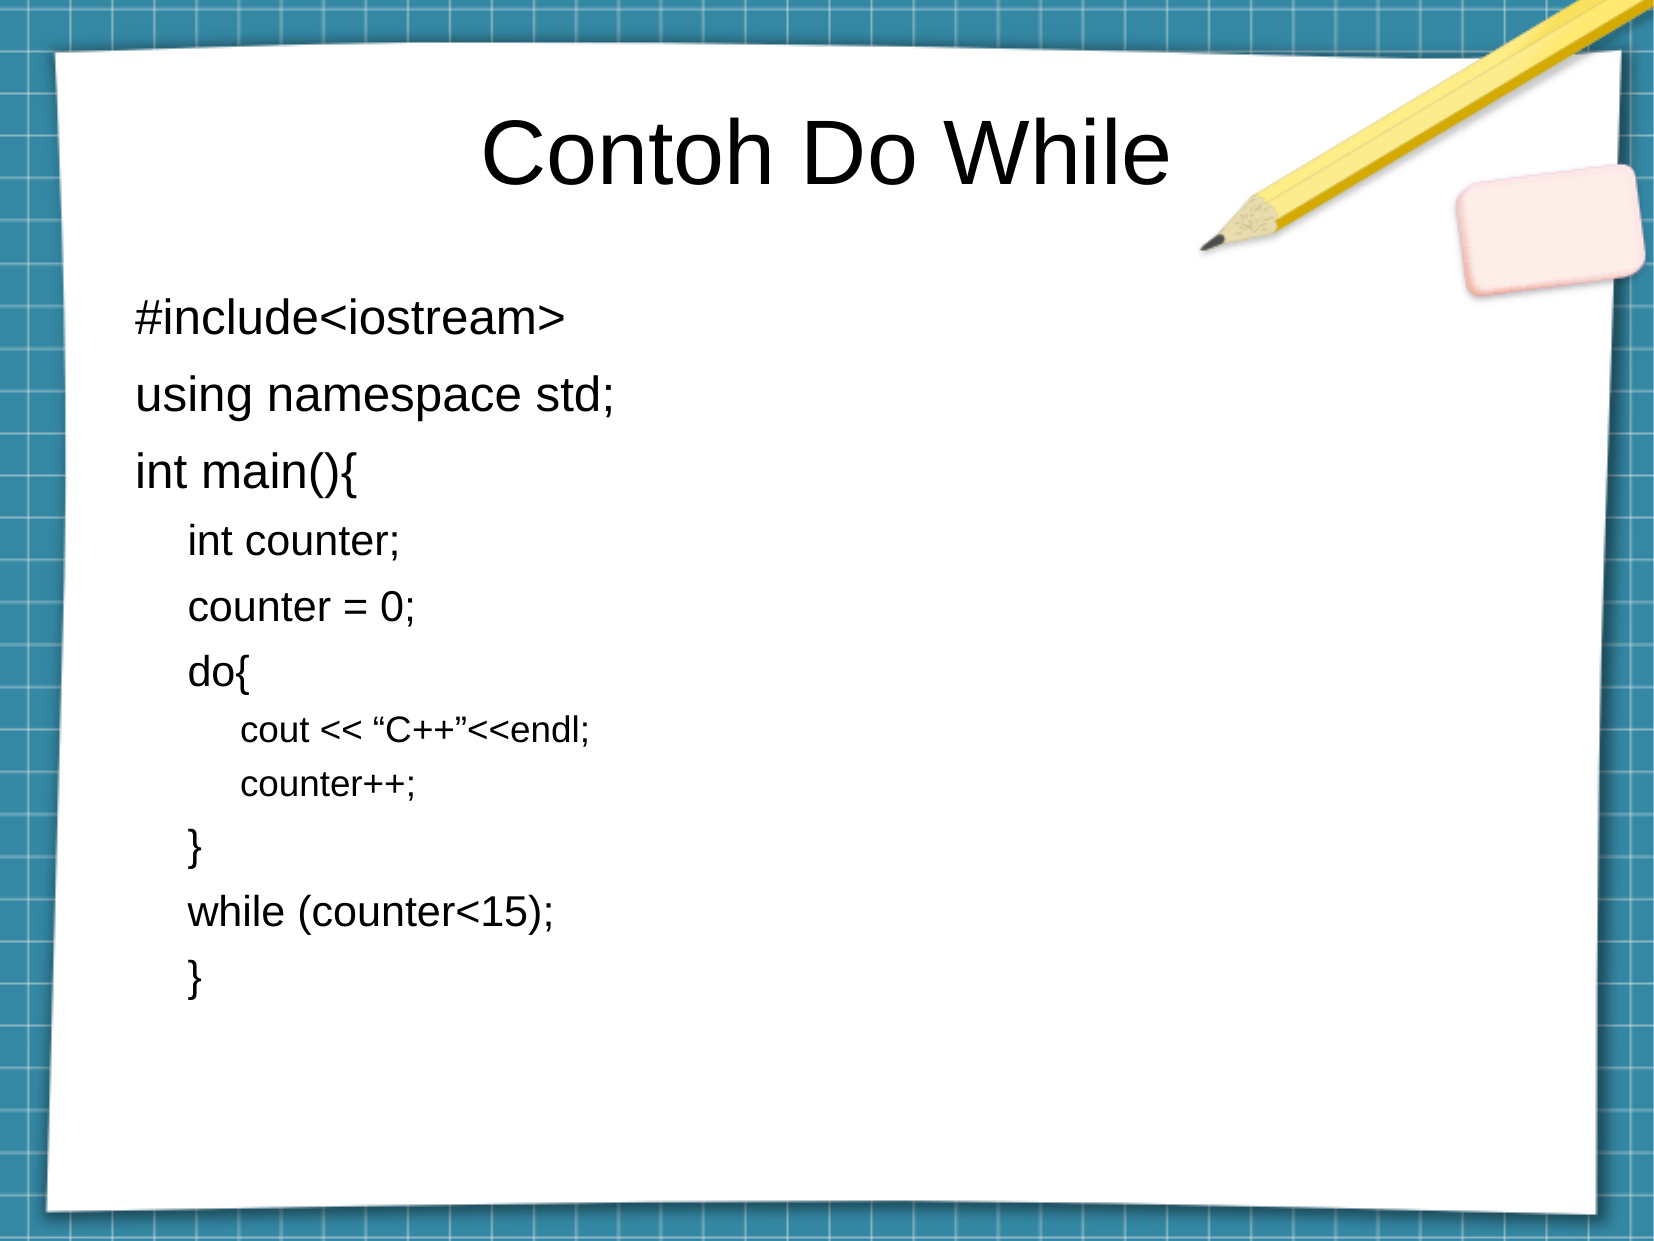

# Contoh Do While
#include<iostream>
using namespace std;
int main(){
int counter;
counter = 0;
do{
cout << “C++”<<endl;
counter++;
}
while (counter<15);
}